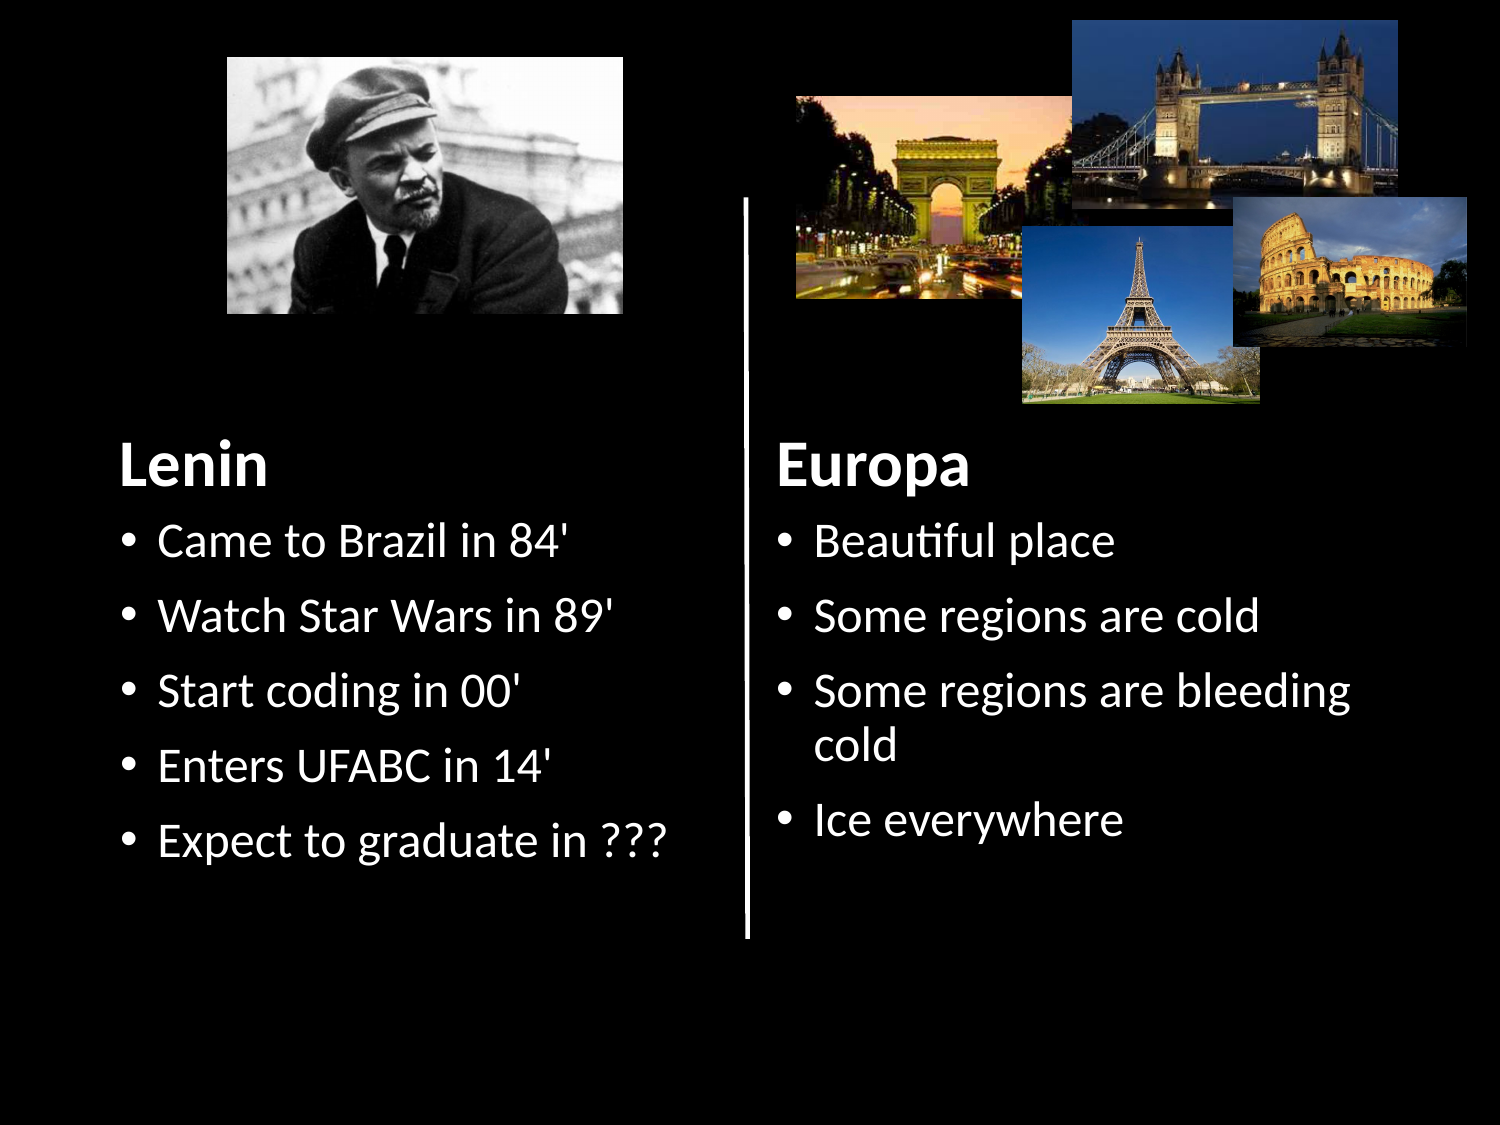

#
Lenin
Europa
Came to Brazil in 84'
Watch Star Wars in 89'
Start coding in 00'
Enters UFABC in 14'
Expect to graduate in ???
Beautiful place
Some regions are cold
Some regions are bleeding cold
Ice everywhere